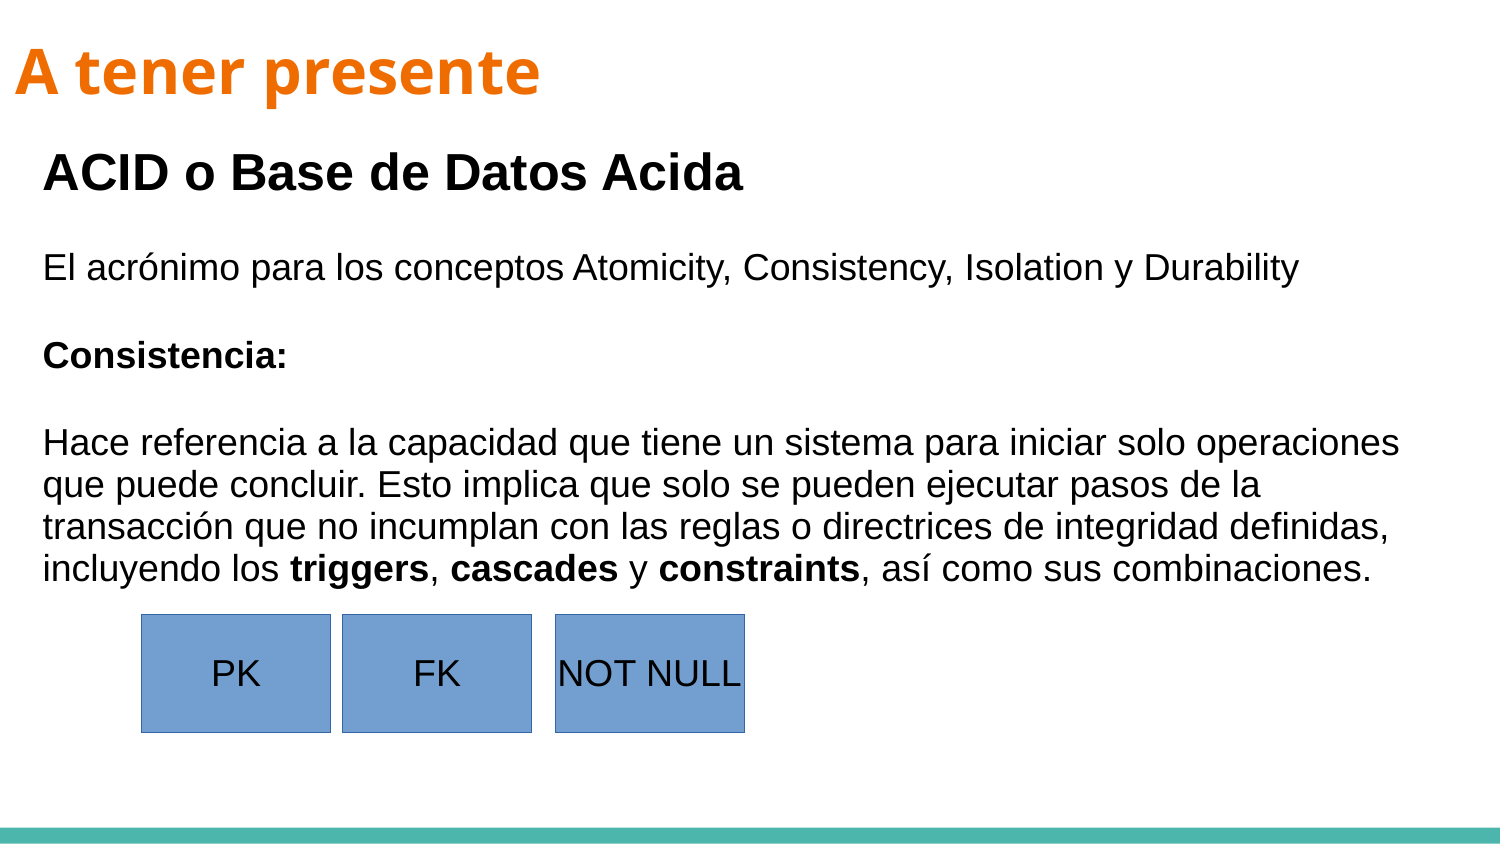

# A tener presente
ACID o Base de Datos Acida
El acrónimo para los conceptos Atomicity, Consistency, Isolation y Durability
Consistencia:
Hace referencia a la capacidad que tiene un sistema para iniciar solo operaciones que puede concluir. Esto implica que solo se pueden ejecutar pasos de la transacción que no incumplan con las reglas o directrices de integridad definidas, incluyendo los triggers, cascades y constraints, así como sus combinaciones.
PK
FK
NOT NULL